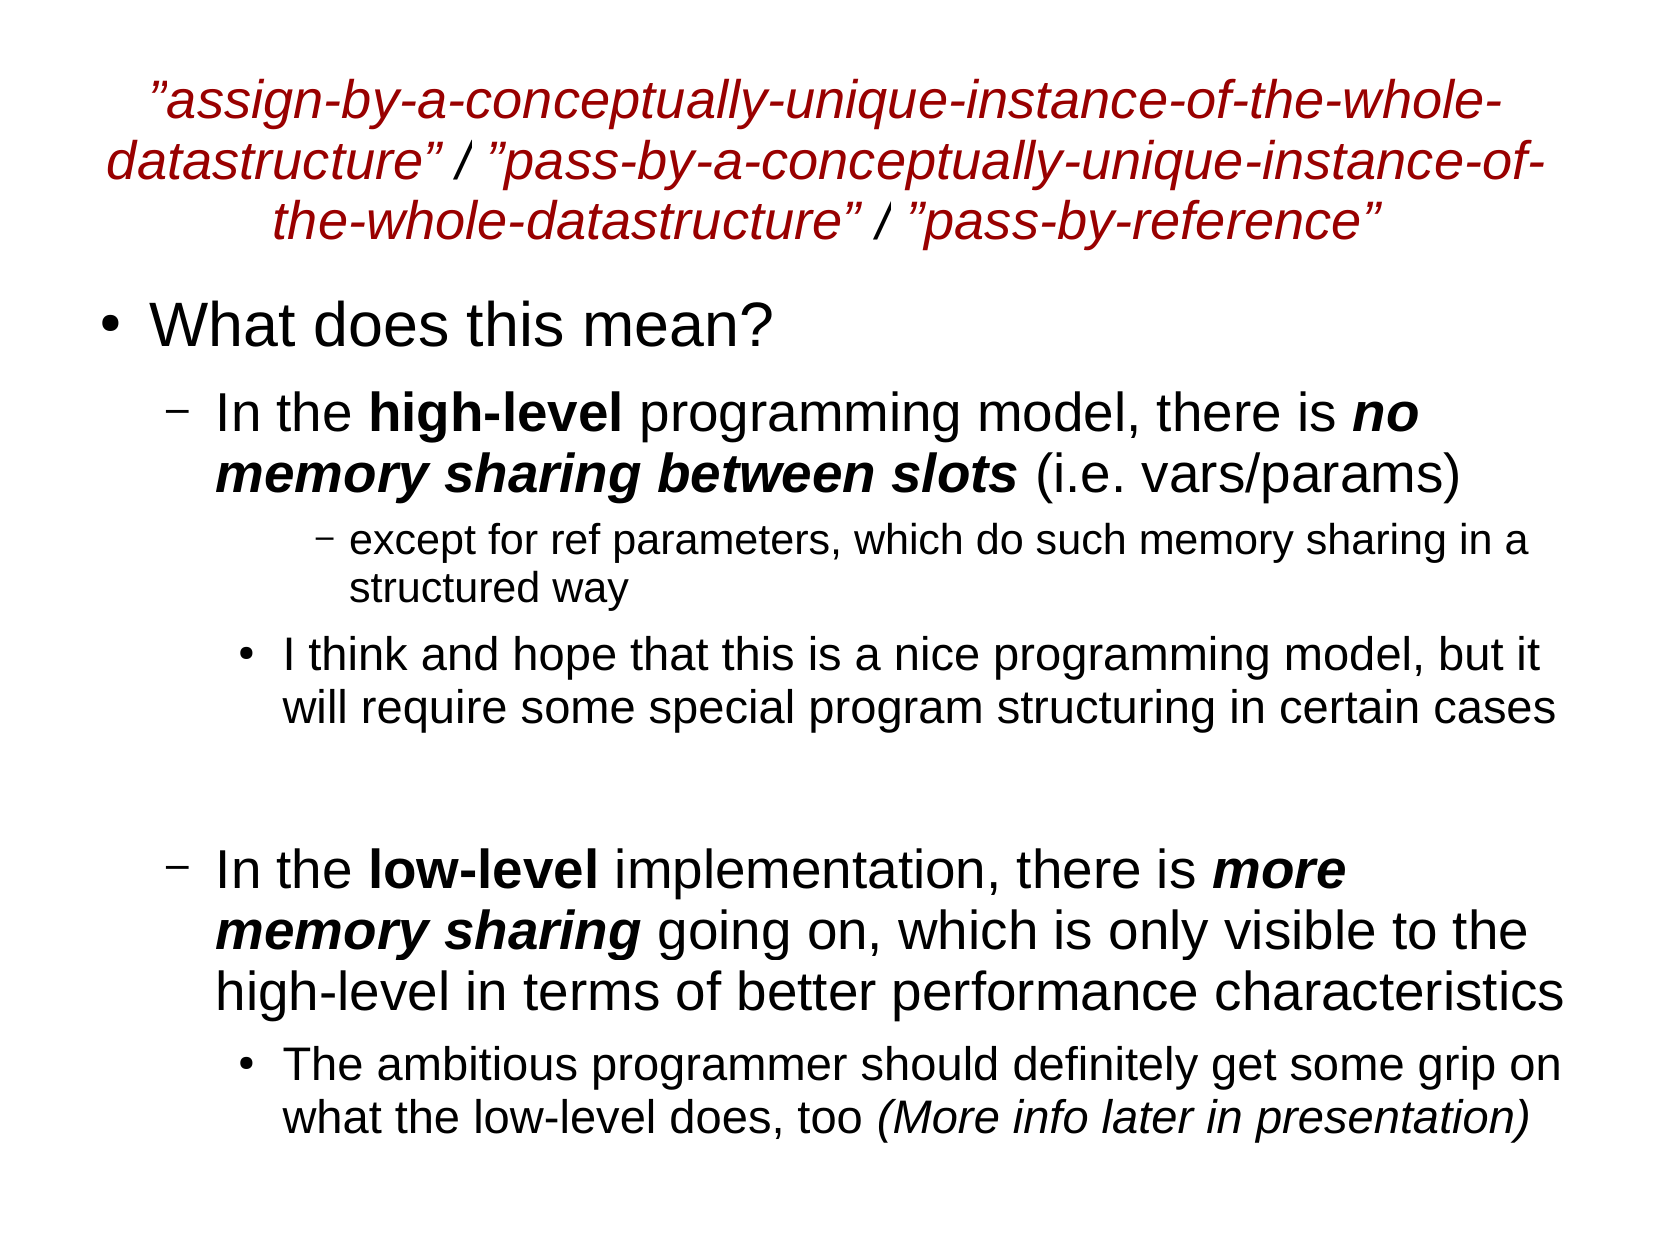

# ”assign-by-a-conceptually-unique-instance-of-the-whole-datastructure” / ”pass-by-a-conceptually-unique-instance-of-the-whole-datastructure” / ”pass-by-reference”
What does this mean?
In the high-level programming model, there is no memory sharing between slots (i.e. vars/params)
except for ref parameters, which do such memory sharing in a structured way
I think and hope that this is a nice programming model, but it will require some special program structuring in certain cases
In the low-level implementation, there is more memory sharing going on, which is only visible to the high-level in terms of better performance characteristics
The ambitious programmer should definitely get some grip on what the low-level does, too (More info later in presentation)